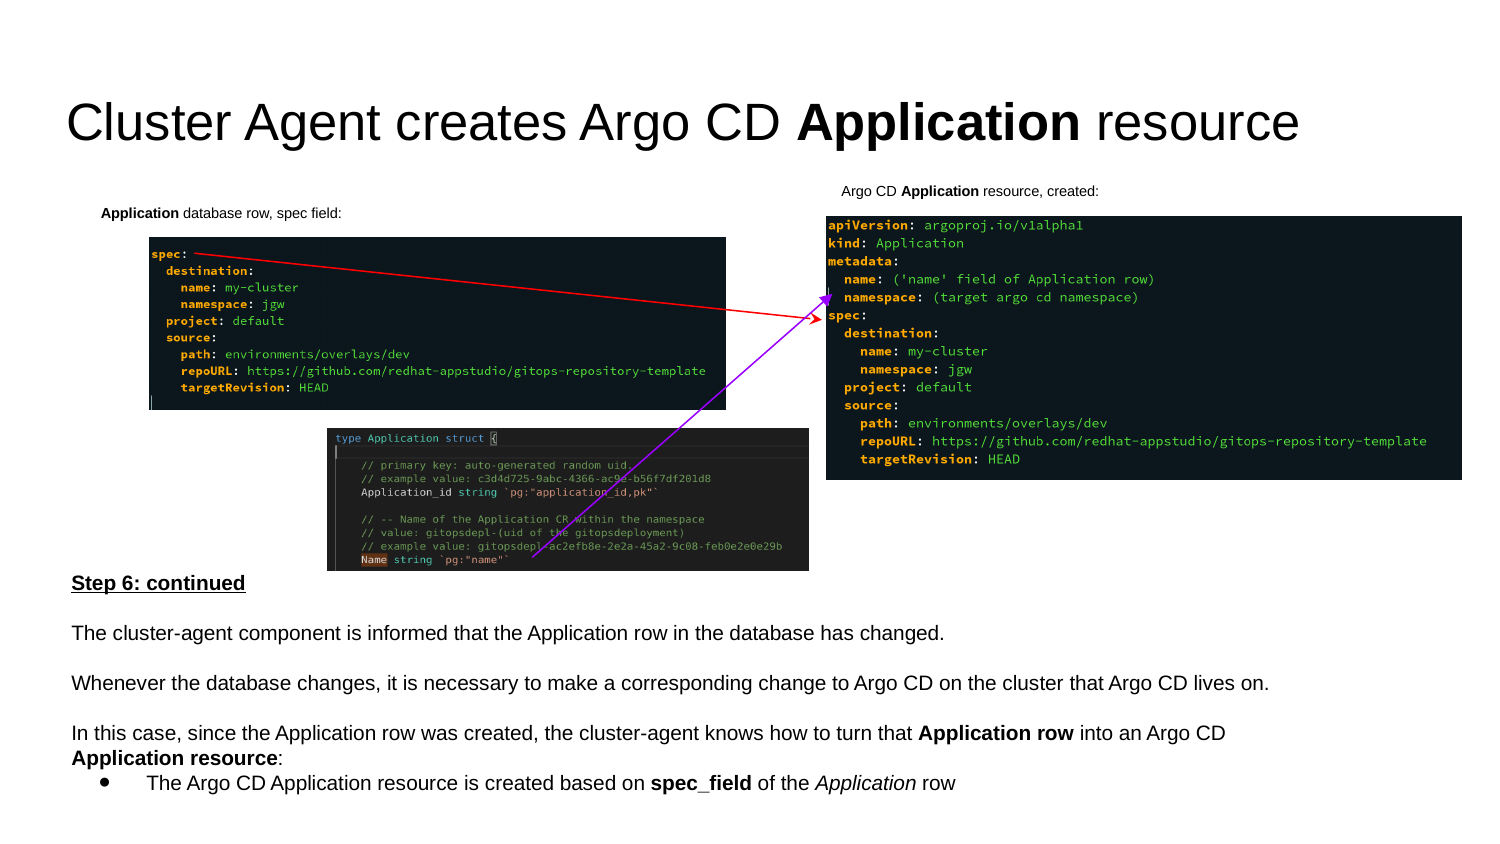

# Cluster Agent creates Argo CD Application resource
Argo CD Application resource, created:
Application database row, spec field:
Step 6: continued
The cluster-agent component is informed that the Application row in the database has changed.
Whenever the database changes, it is necessary to make a corresponding change to Argo CD on the cluster that Argo CD lives on.
In this case, since the Application row was created, the cluster-agent knows how to turn that Application row into an Argo CD Application resource:
The Argo CD Application resource is created based on spec_field of the Application row